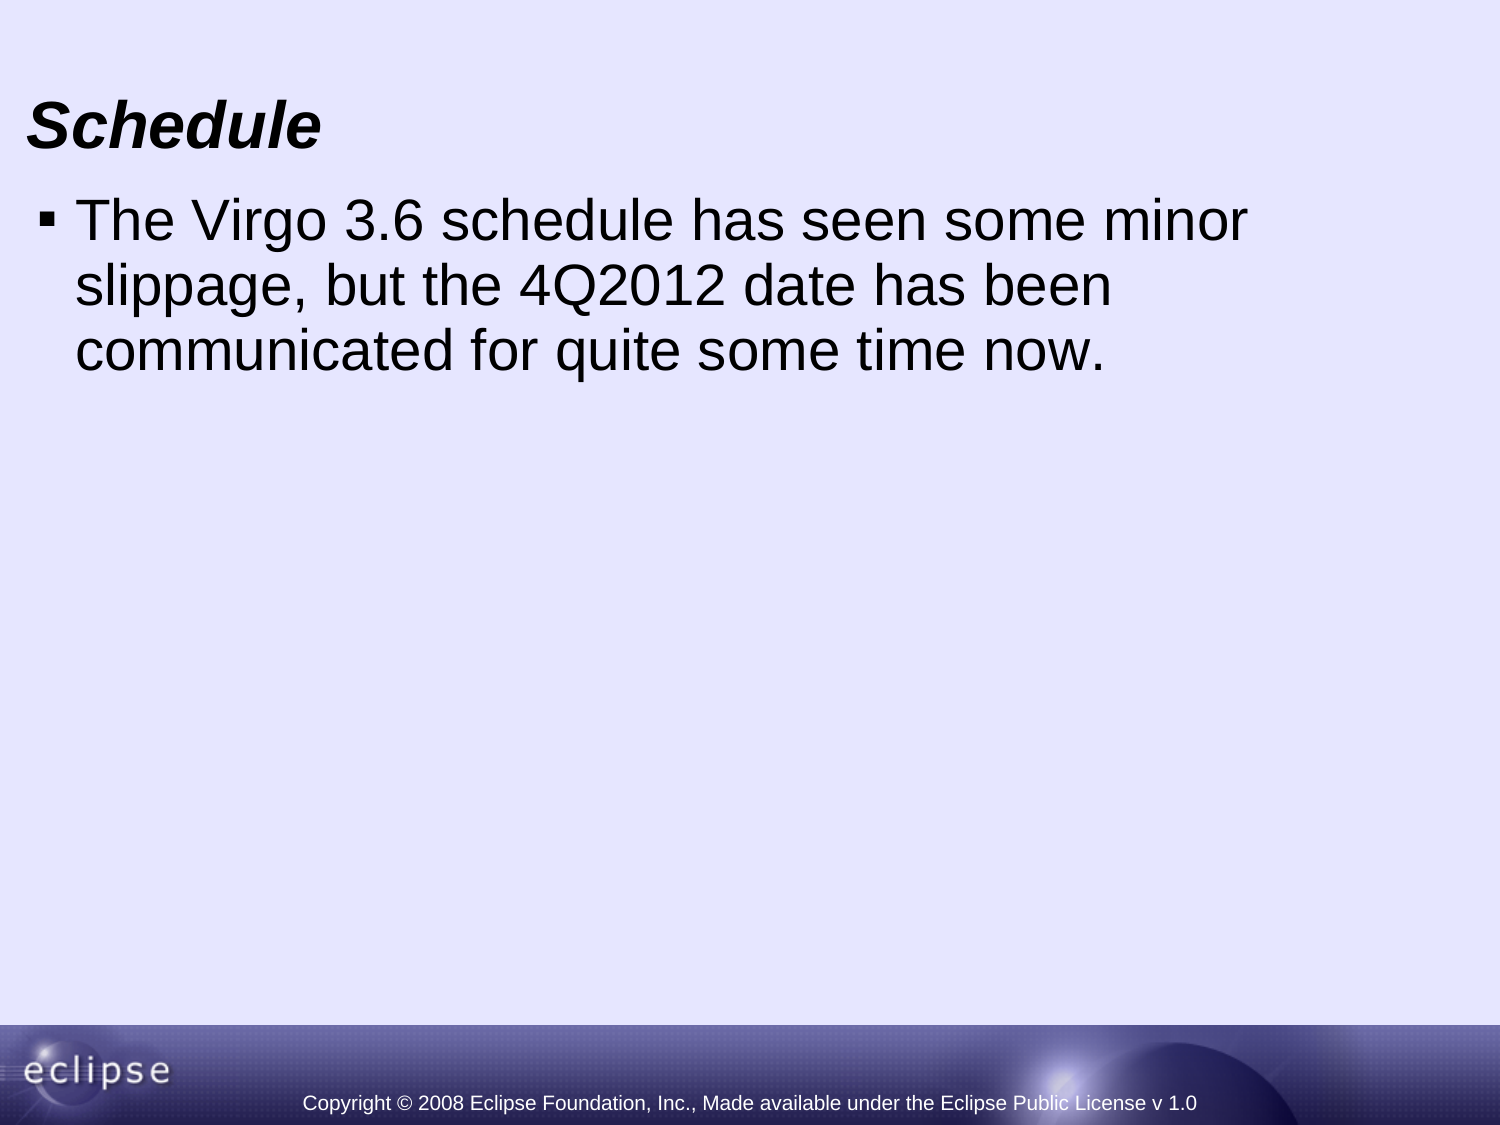

# Schedule
The Virgo 3.6 schedule has seen some minor slippage, but the 4Q2012 date has been communicated for quite some time now.